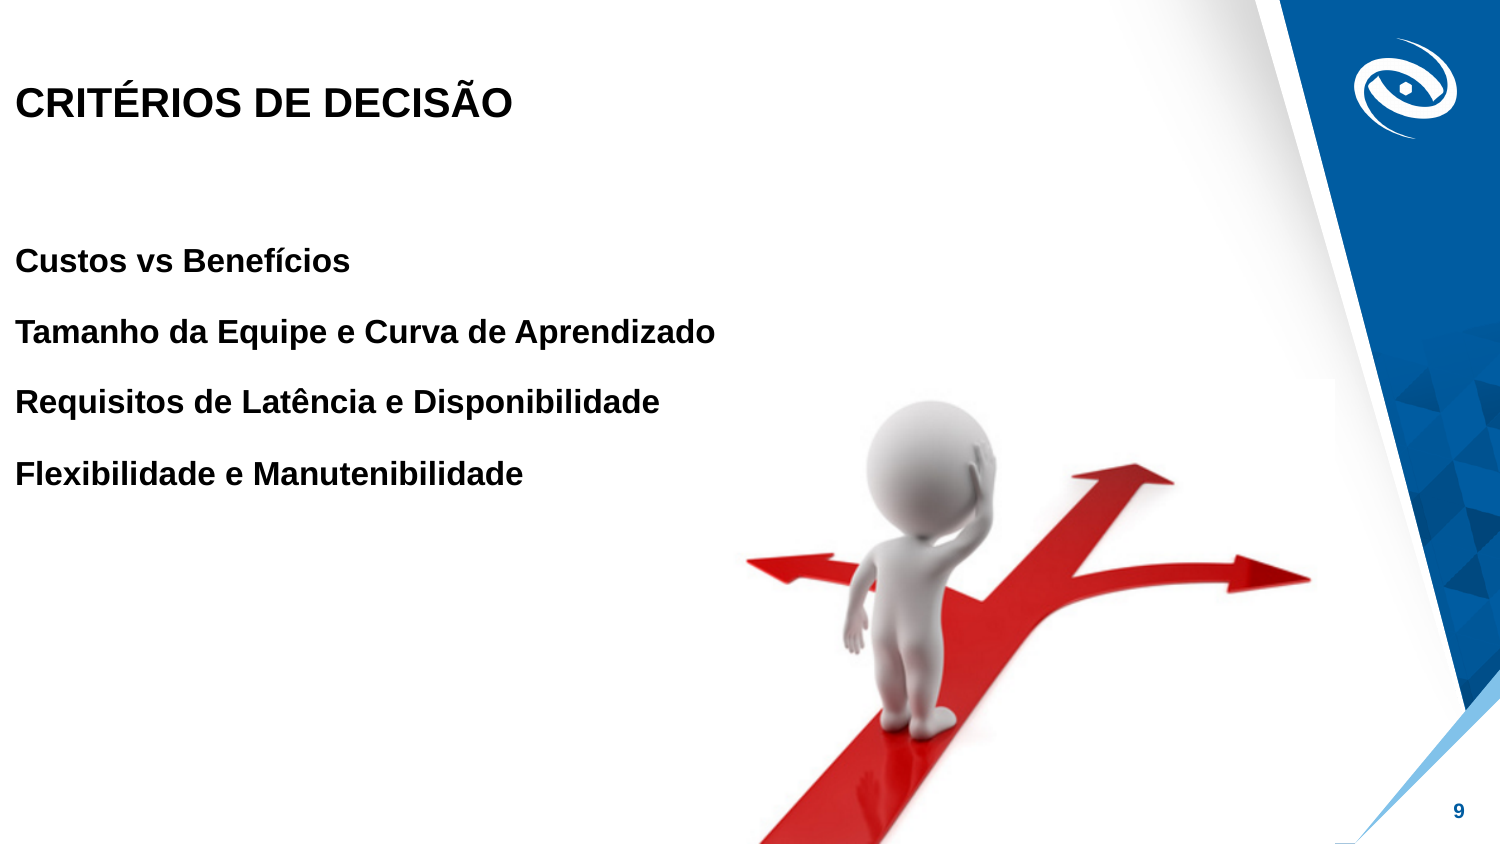

# CRITÉRIOS DE DECISÃO
Custos vs Benefícios
Tamanho da Equipe e Curva de Aprendizado
Requisitos de Latência e Disponibilidade
Flexibilidade e Manutenibilidade